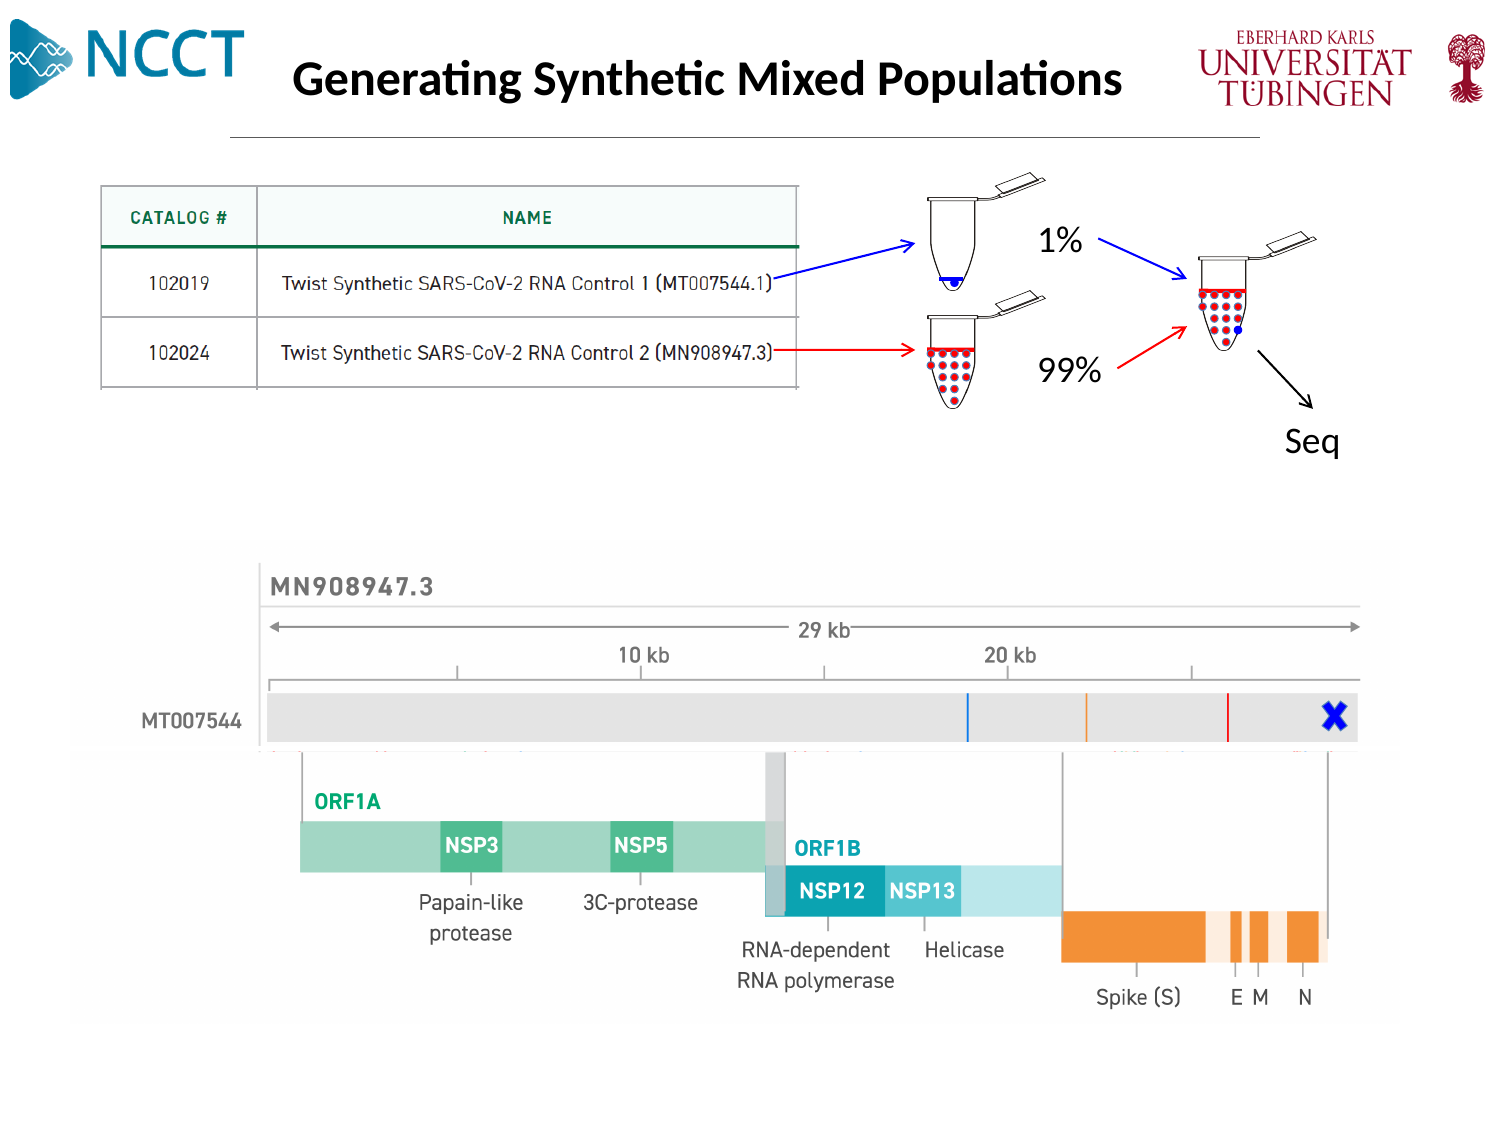

Generating Synthetic Mixed Populations
1%
99%
Seq